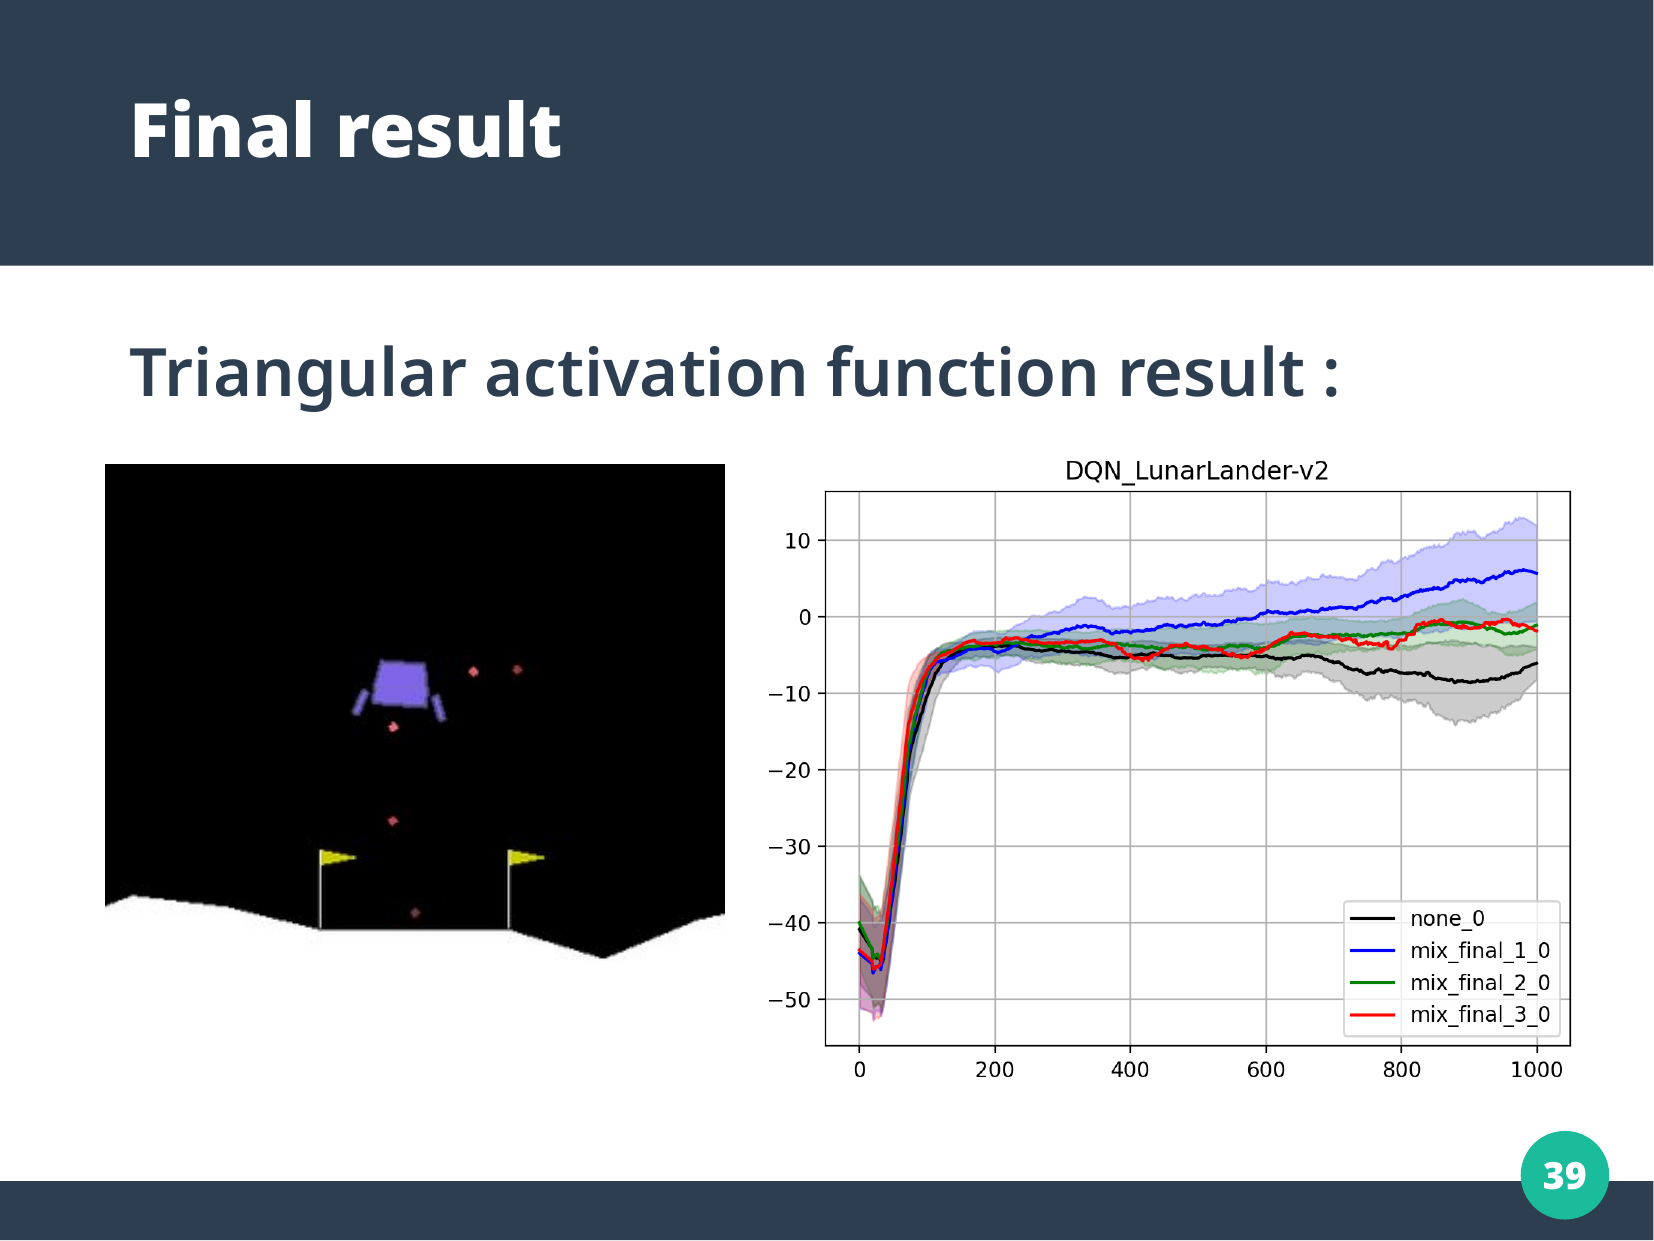

# Final result
Triangular activation function result :
39